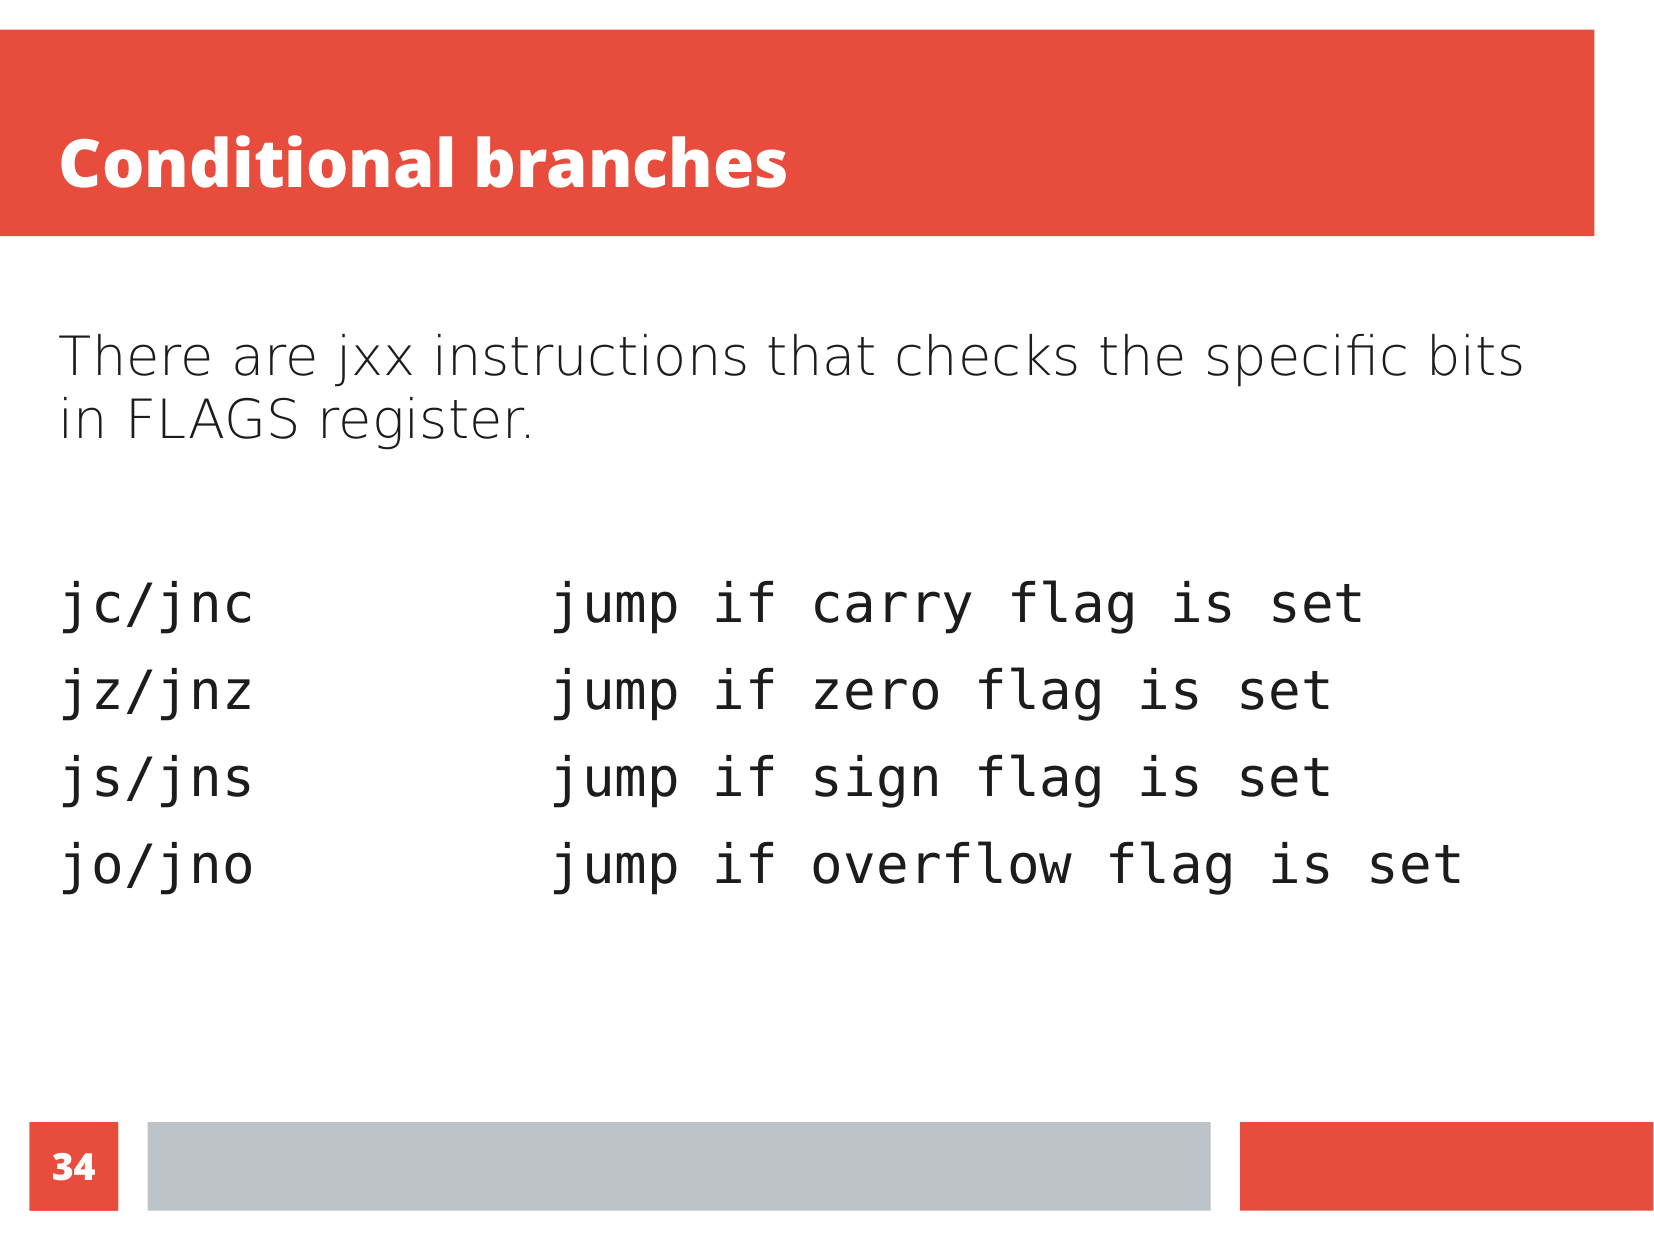

# Conditional branches
There are jxx instructions that checks the specific bits in FLAGS register.
jc/jnc jump if carry flag is set
jz/jnz jump if zero flag is set
js/jns jump if sign flag is set
jo/jno jump if overflow flag is set
34